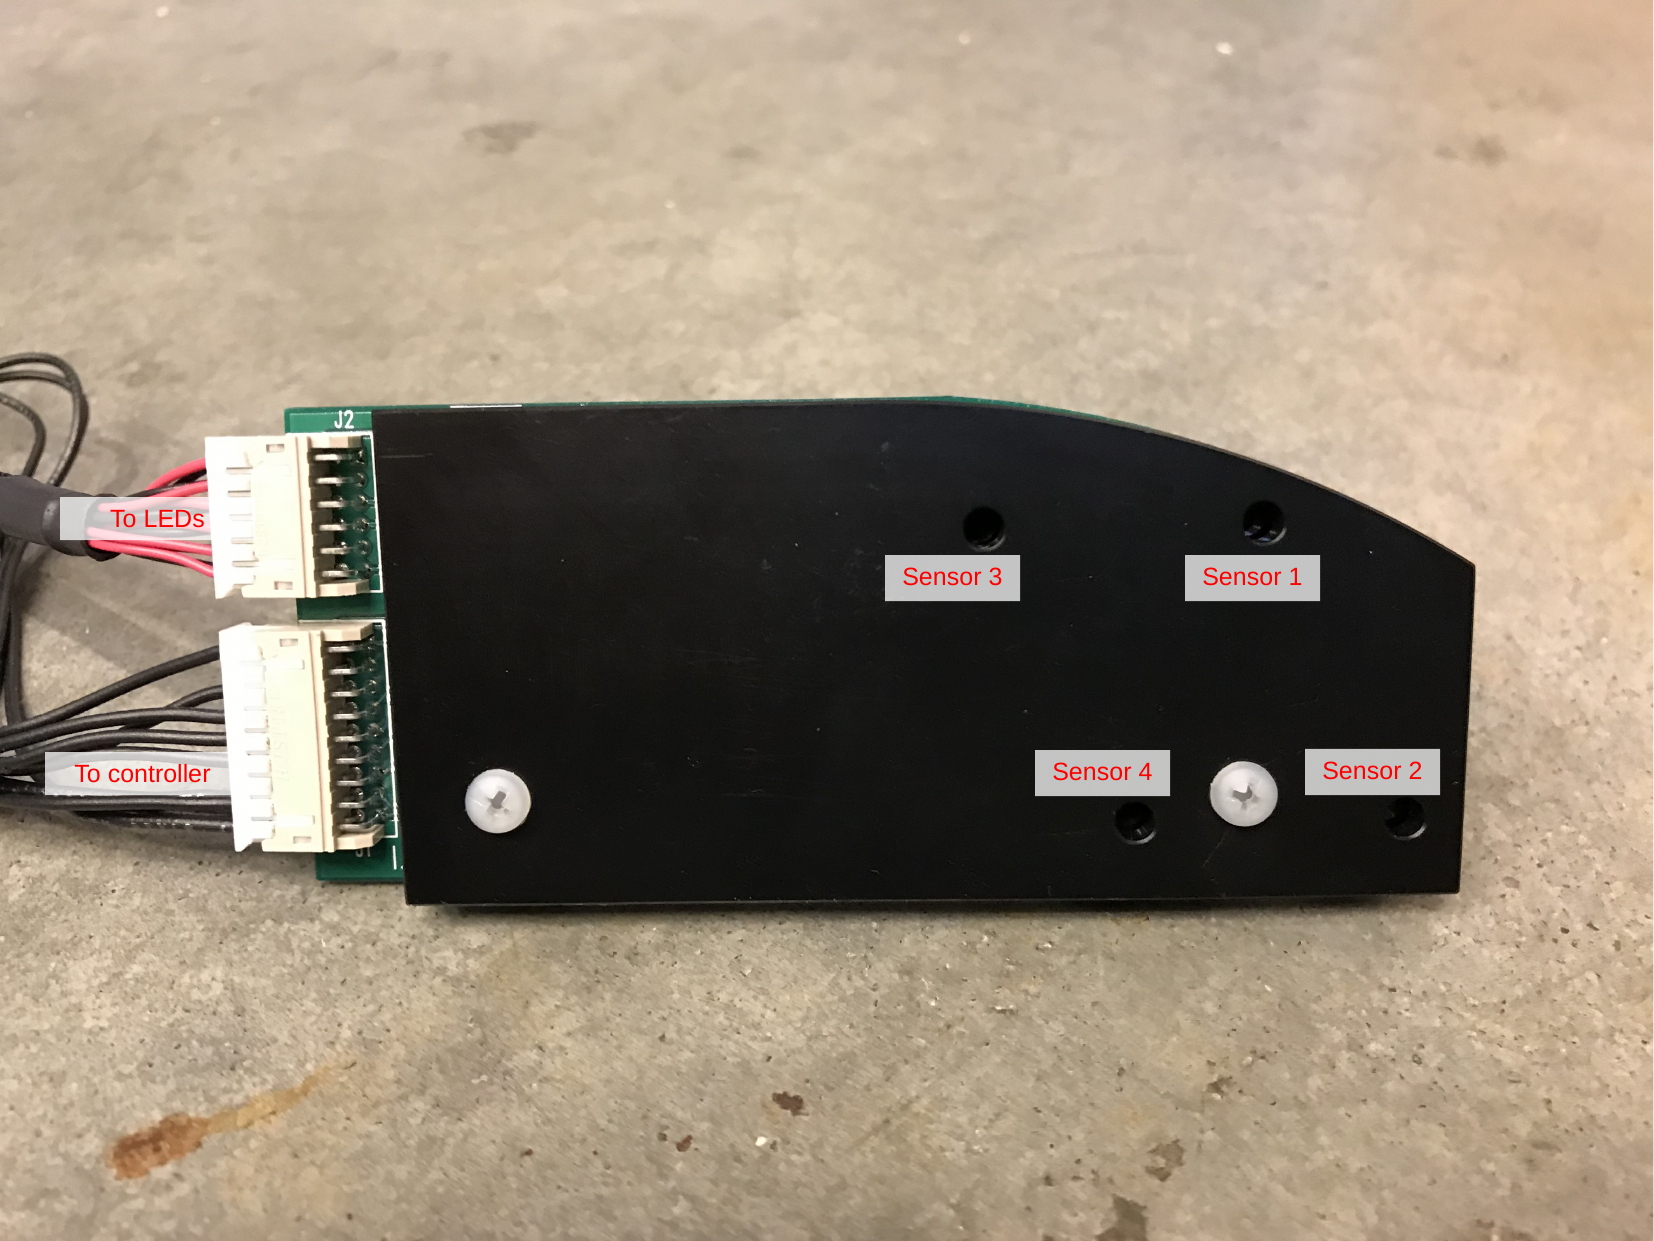

To LEDs
Sensor 3
Sensor 1
Sensor 2
Sensor 4
To controller